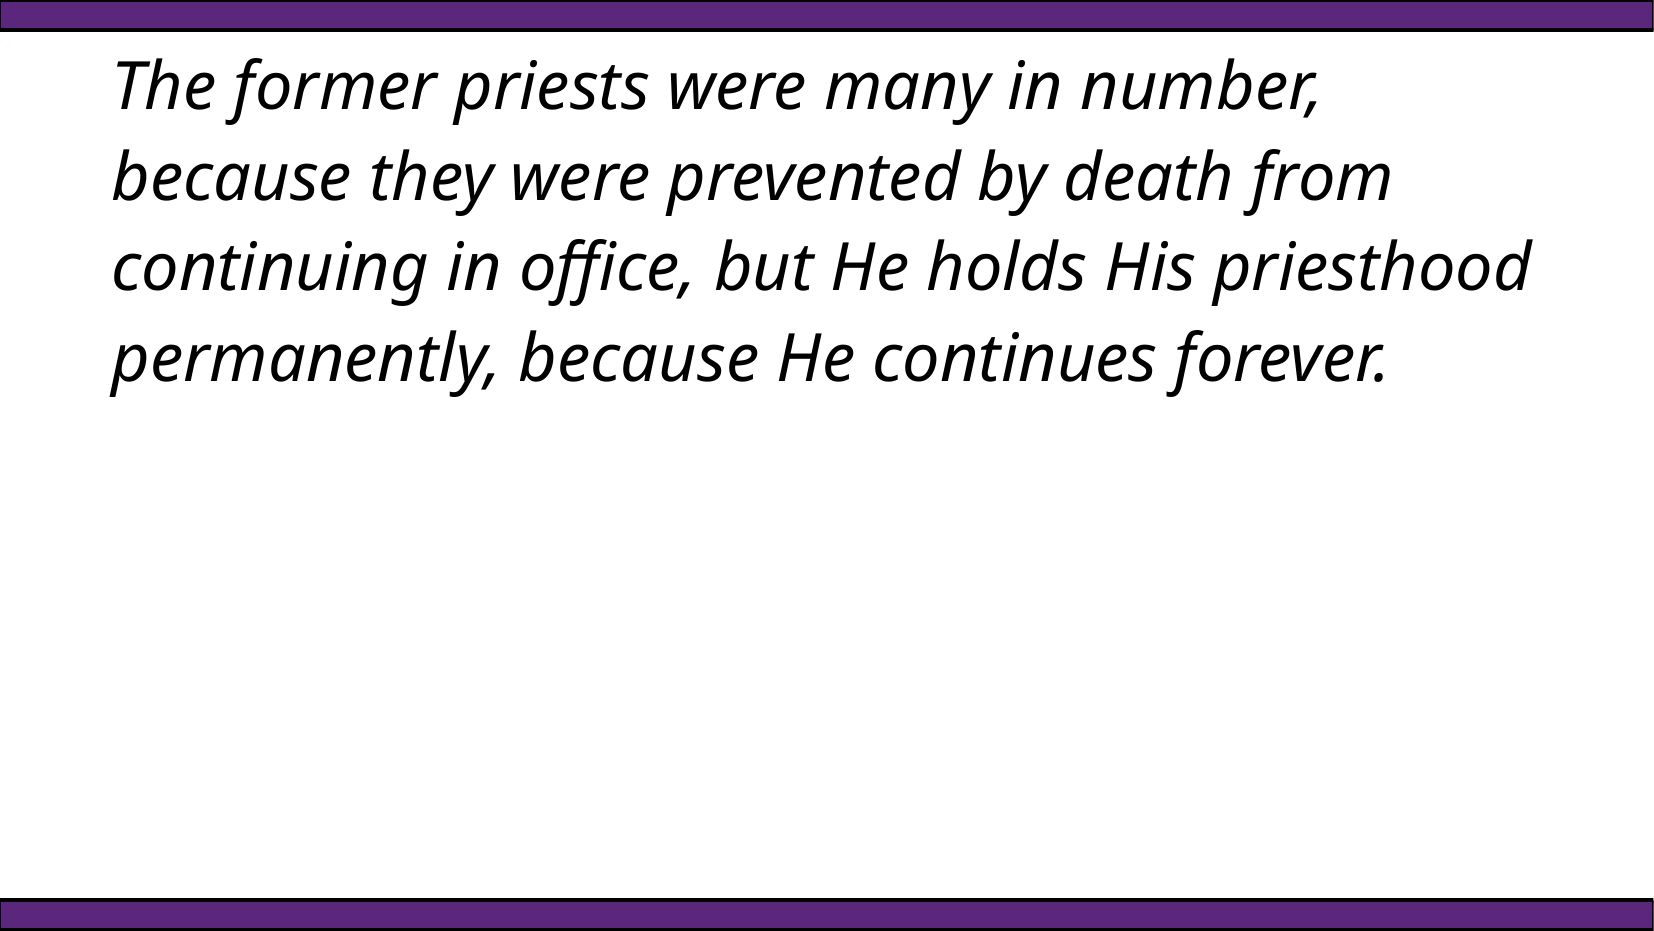

The former priests were many in number,
 because they were prevented by death from
 continuing in office, but He holds His priesthood
 permanently, because He continues forever.